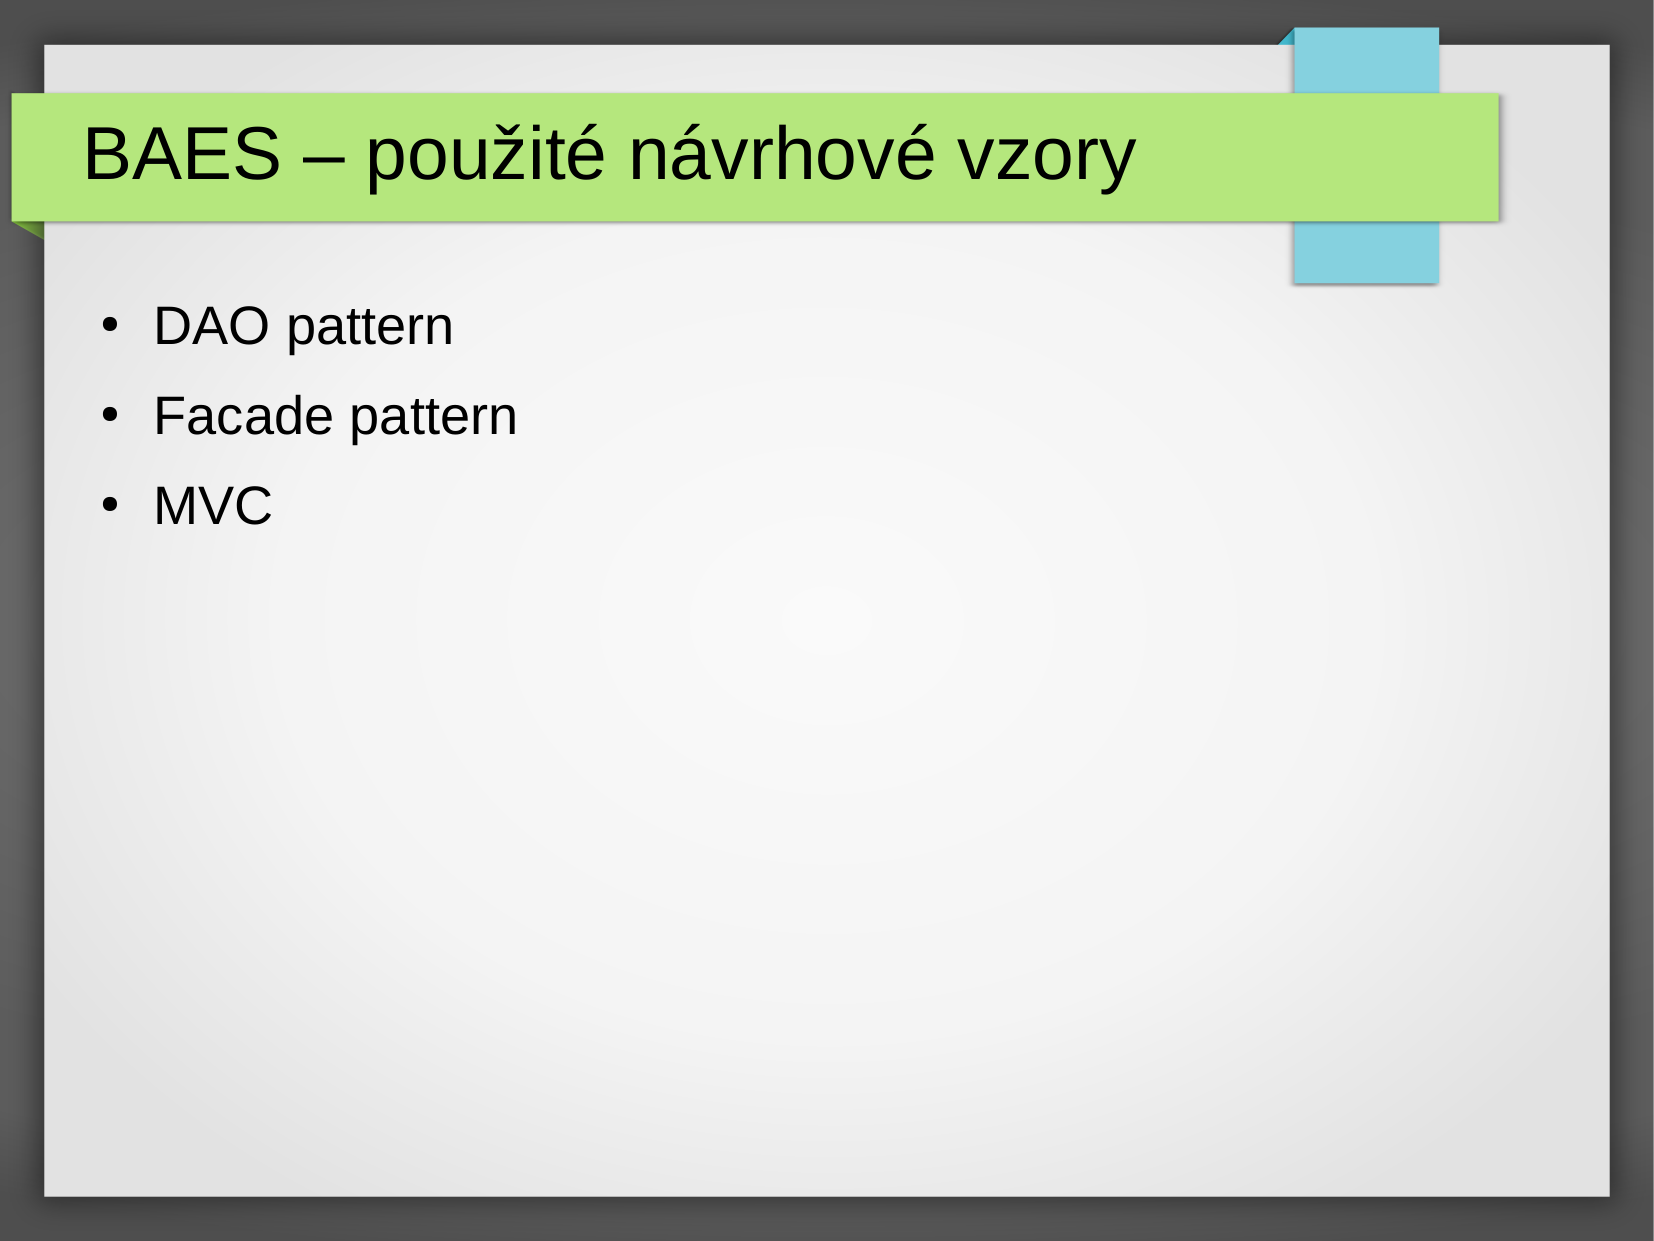

# BAES – použité návrhové vzory
DAO pattern
Facade pattern
MVC